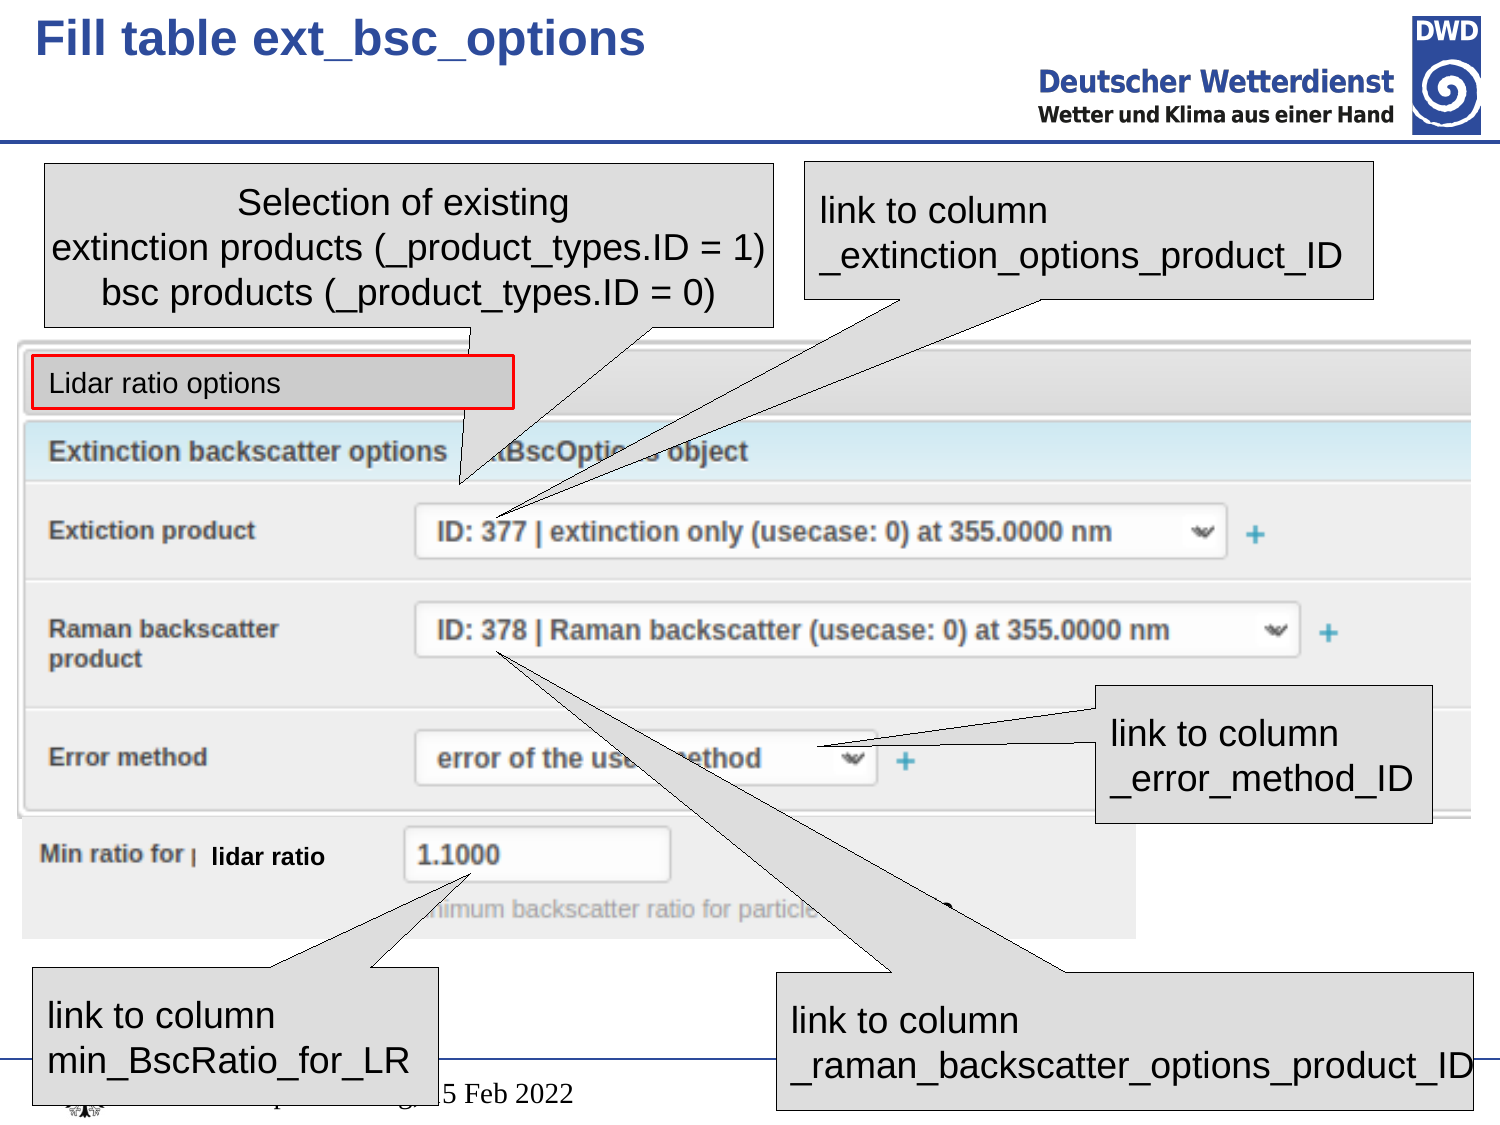

Fill table ext_bsc_options
link to column
_extinction_options_product_ID
Selection of existing
extinction products (_product_types.ID = 1)
bsc products (_product_types.ID = 0)
Lidar ratio options
link to column
_error_method_ID
lidar ratio
lidar ratio
link to column
min_BscRatio_for_LR
link to column
_raman_backscatter_options_product_ID